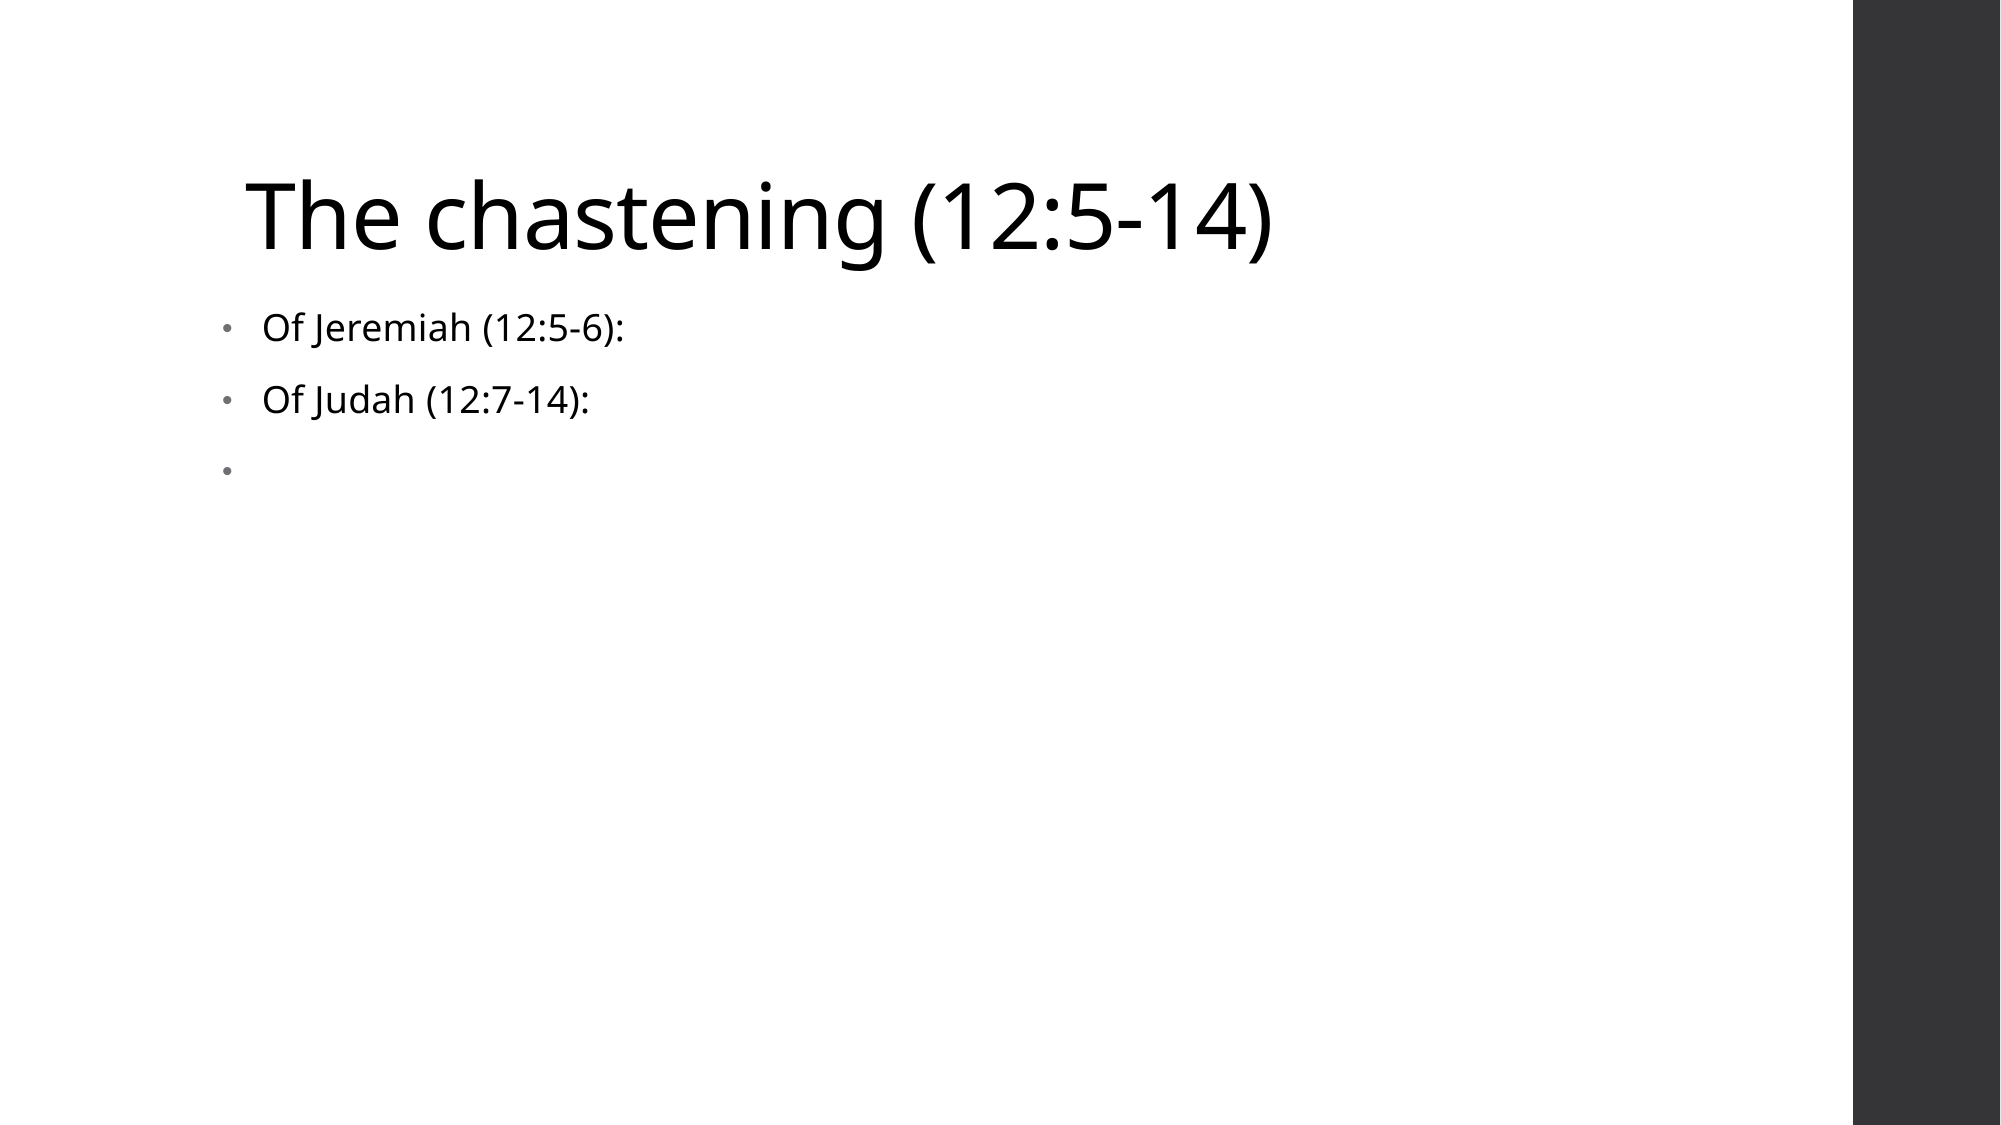

# The chastening (12:5-14)
 Of Jeremiah (12:5-6):
 Of Judah (12:7-14):